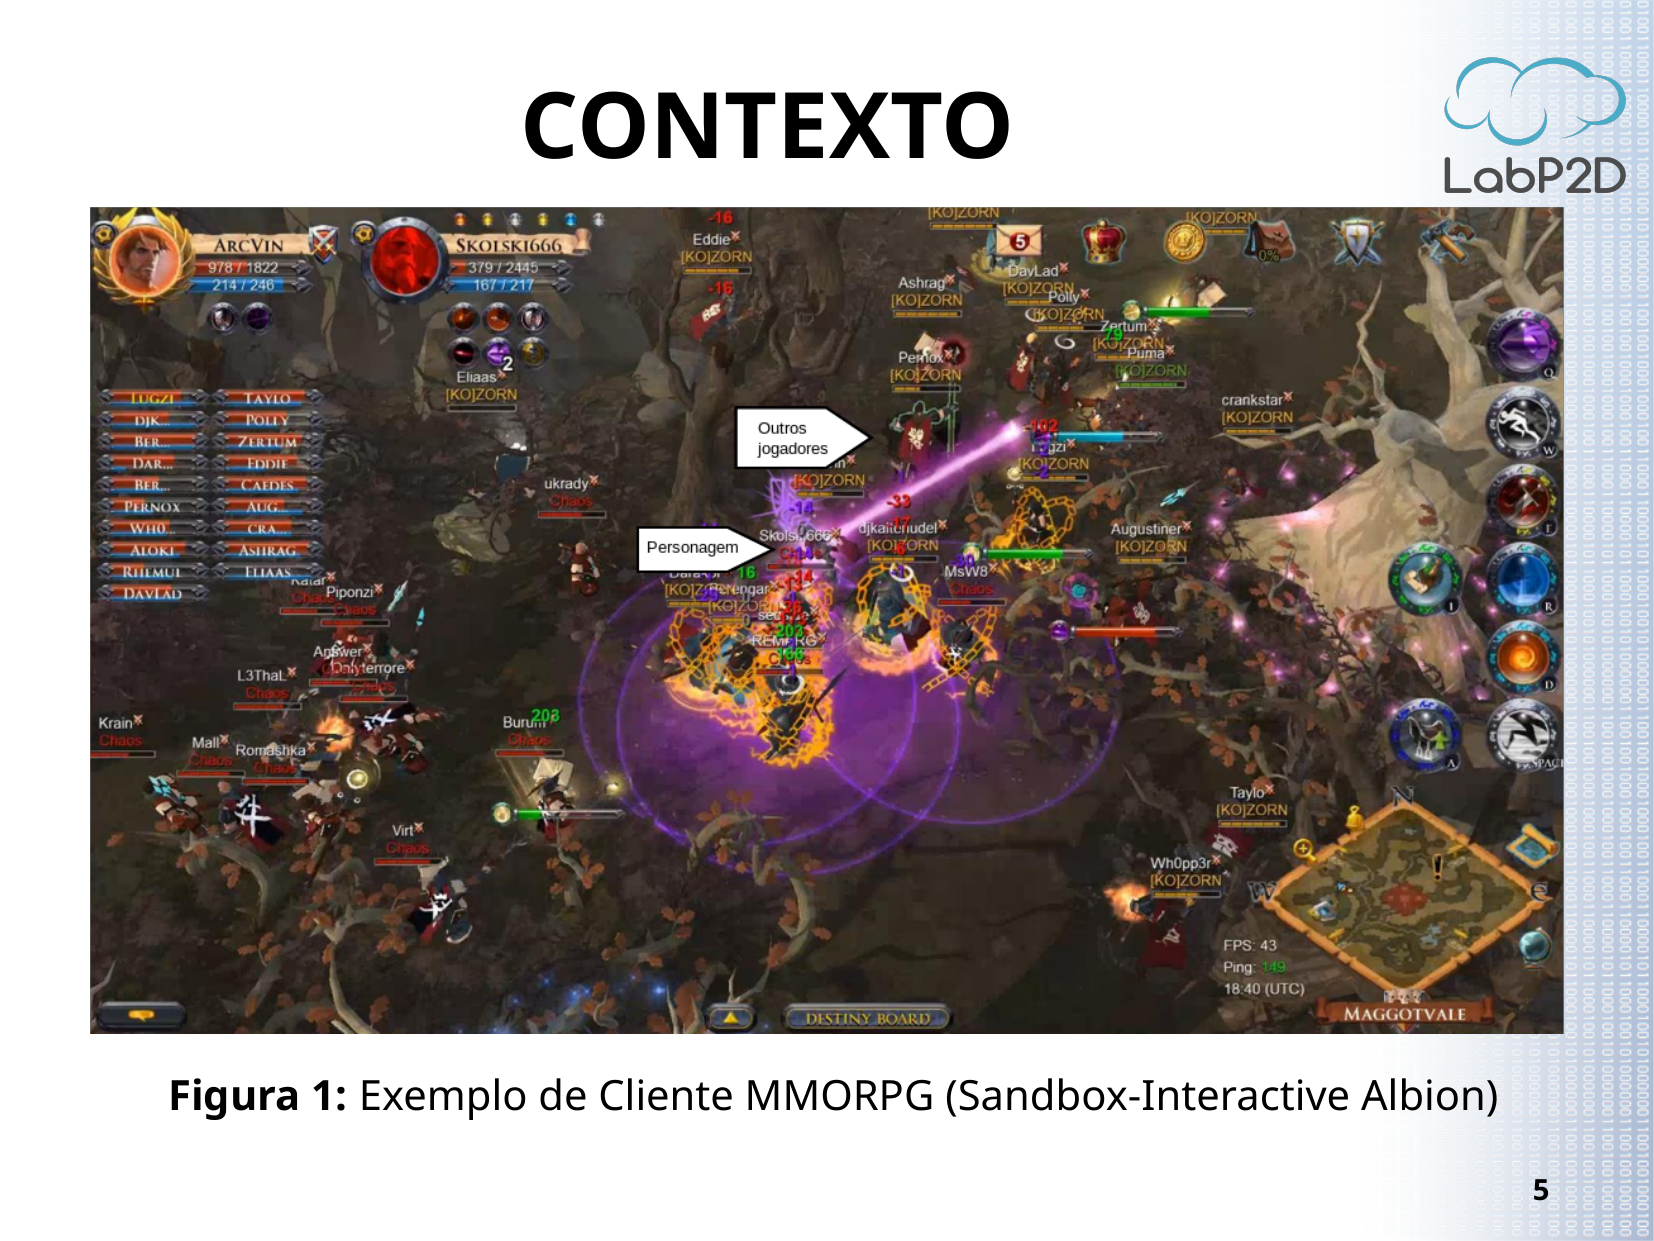

# CONTEXTO
Figura 1: Exemplo de Cliente MMORPG (Sandbox-Interactive Albion)
5